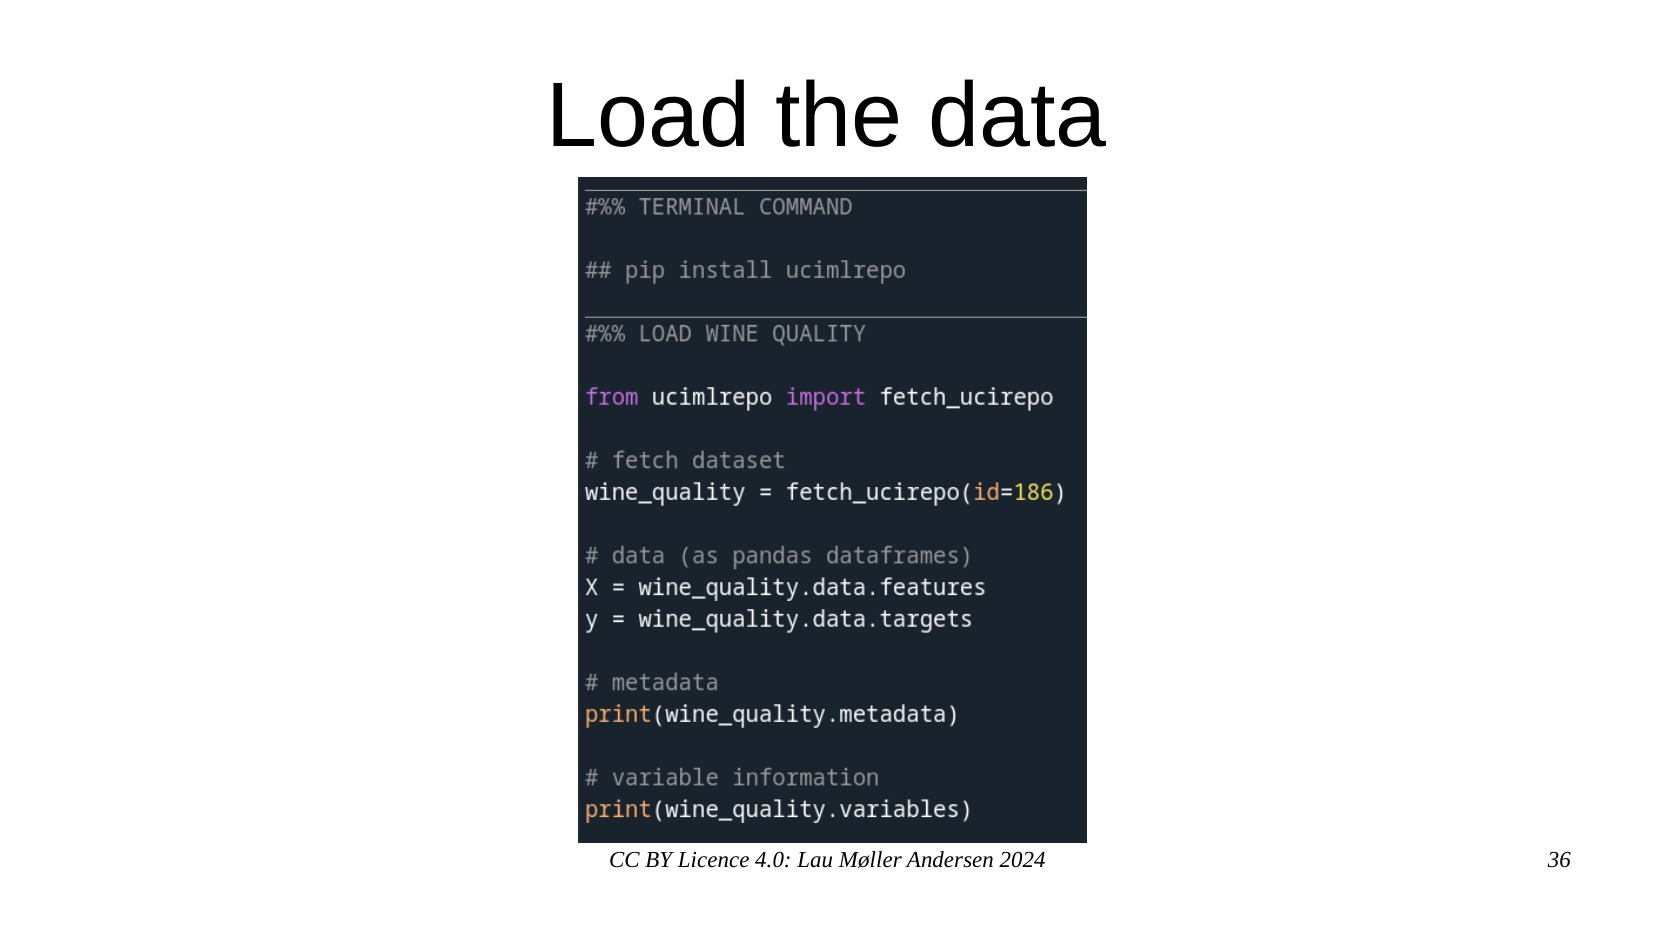

# Load the data
CC BY Licence 4.0: Lau Møller Andersen 2024
36